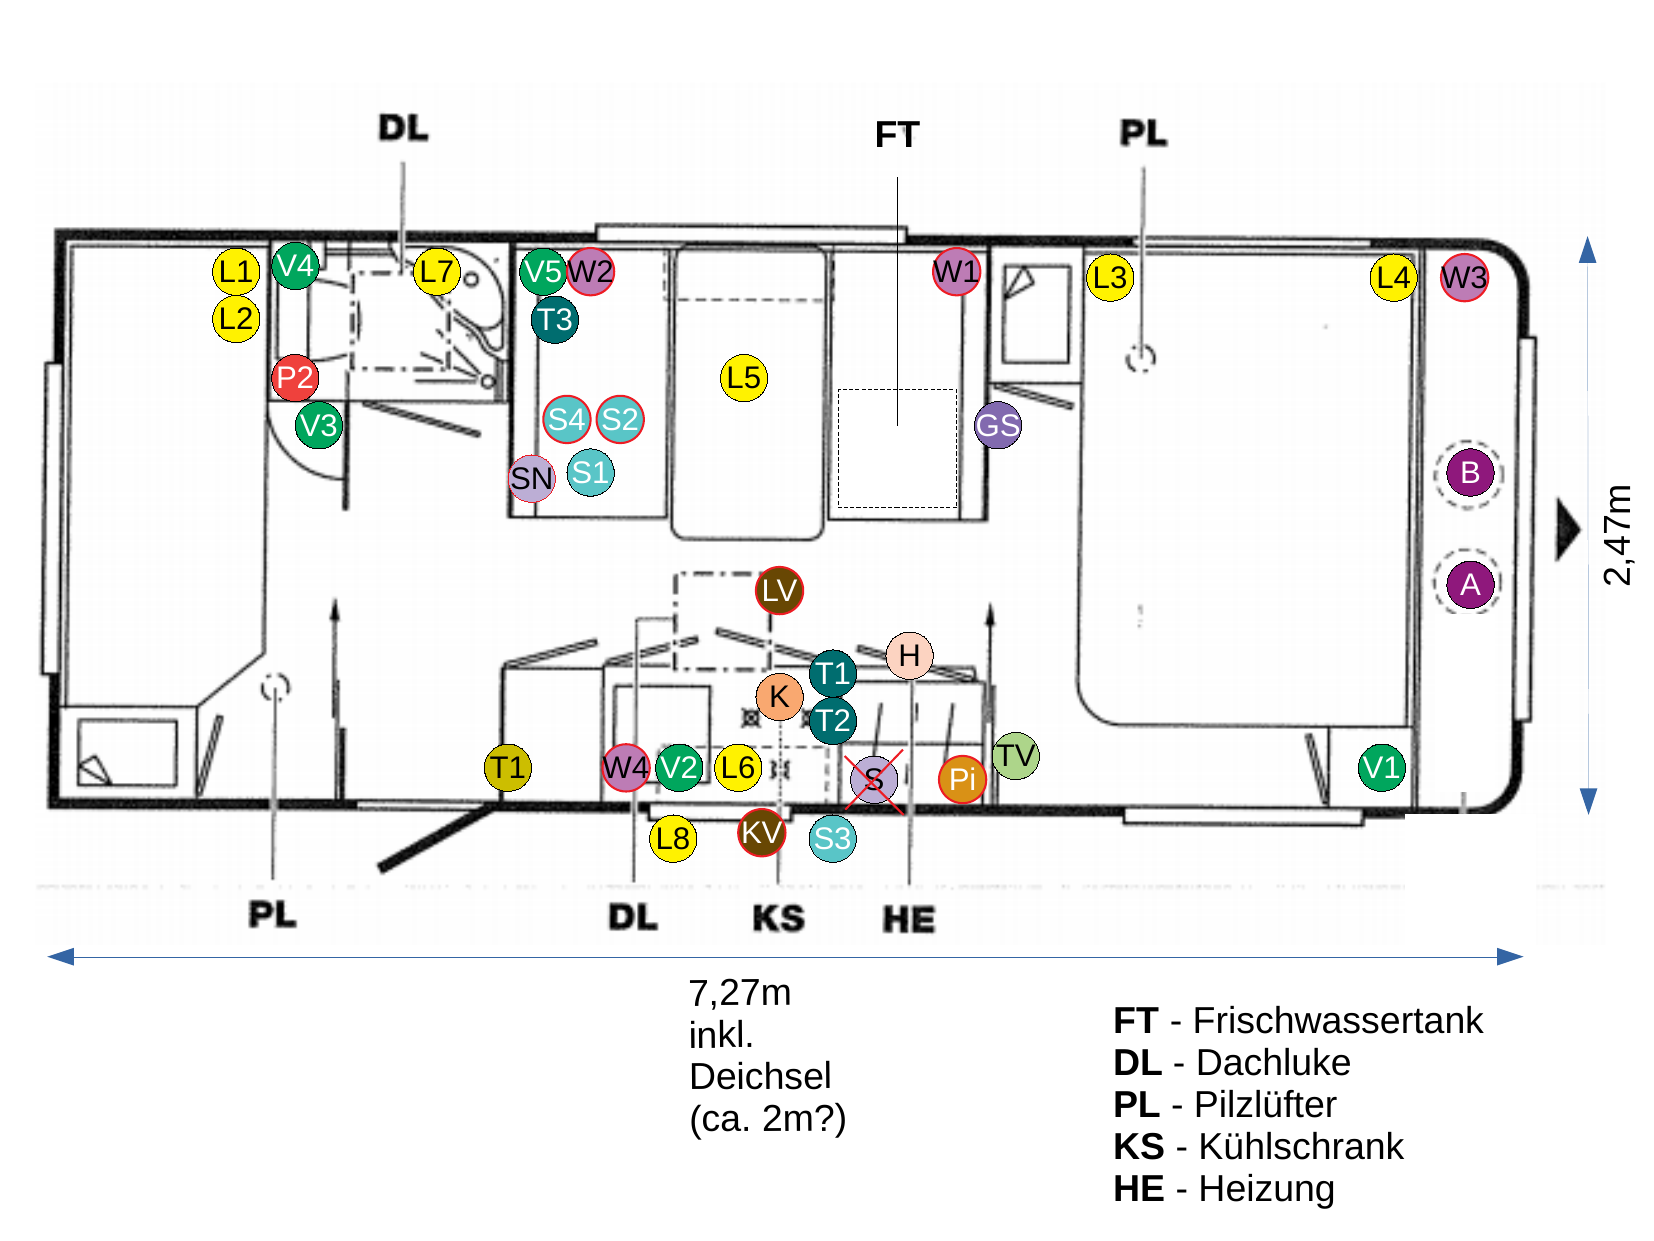

FT
V4
L1
L7
V5
W2
W1
L3
L4
W3
L2
T3
P2
L5
S4
S2
V3
GS
P1
B
S1
SN
2,47m
A
LV
H
T1
K
T2
TV
T1
L6
V1
V2
W4
S
Pi
KV
L8
S3
7,27m inkl. Deichsel (ca. 2m?)
FT - Frischwassertank
DL - Dachluke
PL - Pilzlüfter
KS - Kühlschrank
HE - Heizung